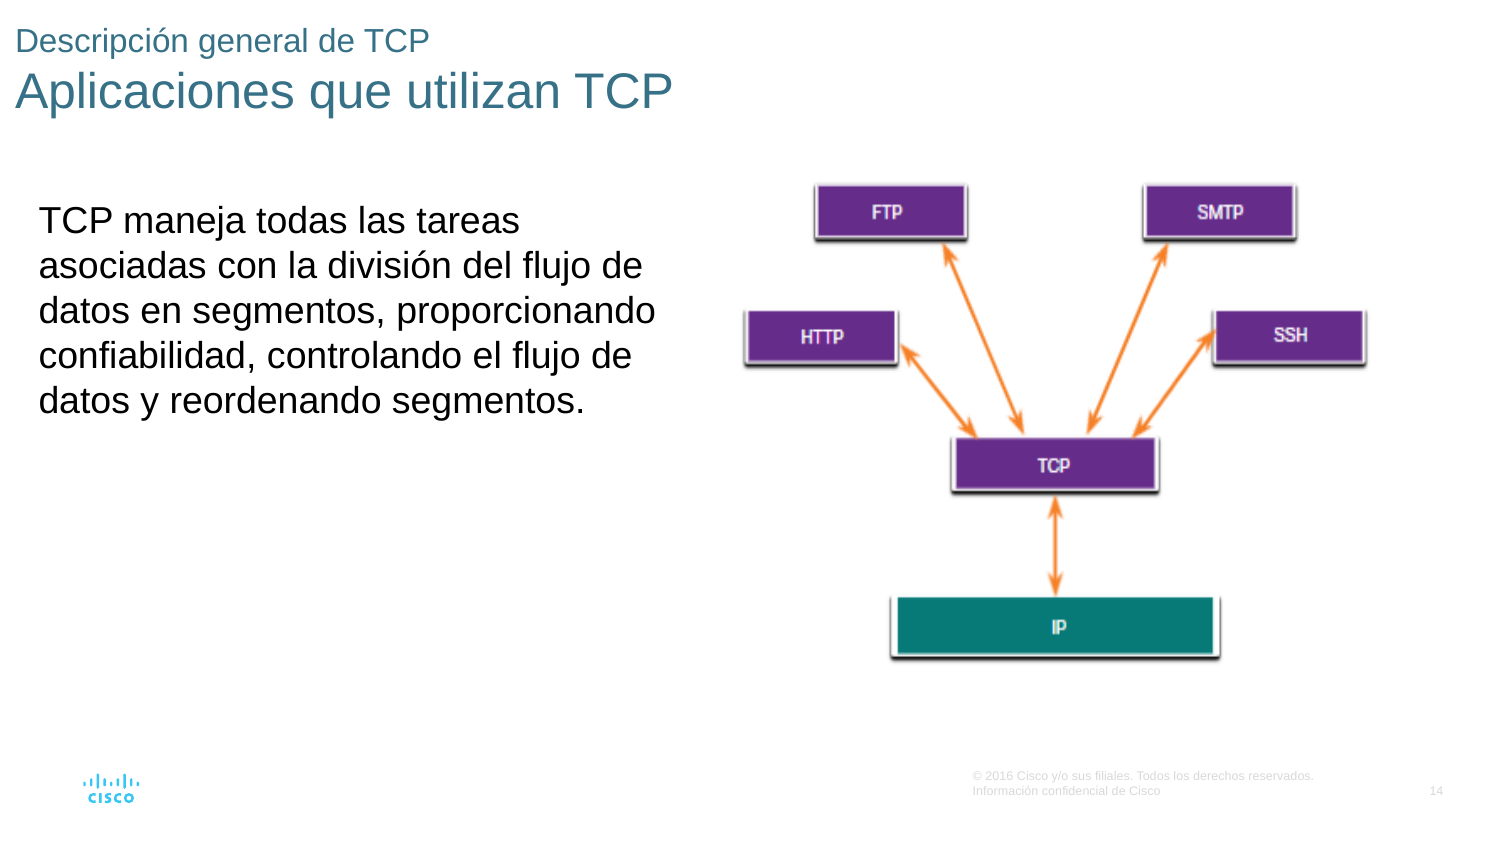

# Descripción general de TCP Aplicaciones que utilizan TCP
TCP maneja todas las tareas asociadas con la división del flujo de datos en segmentos, proporcionando confiabilidad, controlando el flujo de datos y reordenando segmentos.